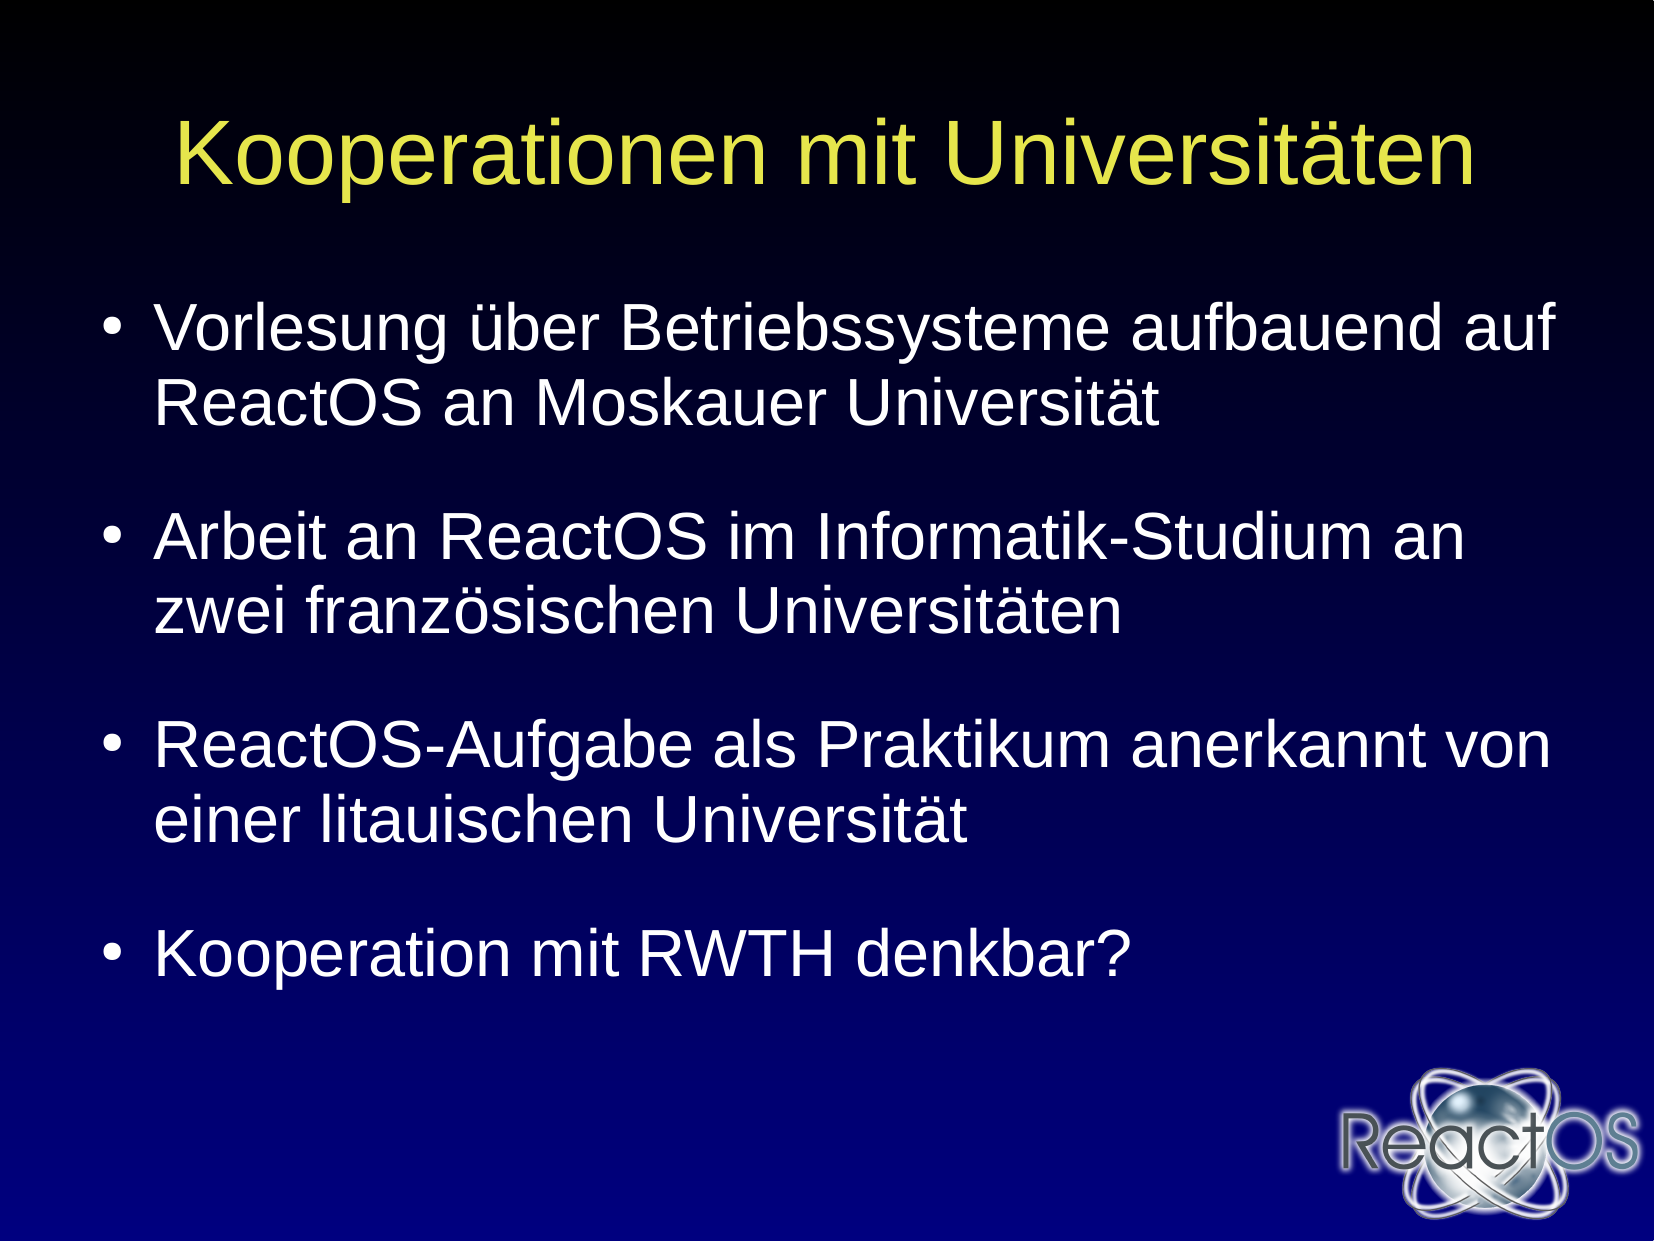

# Kooperationen mit Universitäten
Vorlesung über Betriebssysteme aufbauend auf ReactOS an Moskauer Universität
Arbeit an ReactOS im Informatik-Studium an zwei französischen Universitäten
ReactOS-Aufgabe als Praktikum anerkannt von einer litauischen Universität
Kooperation mit RWTH denkbar?